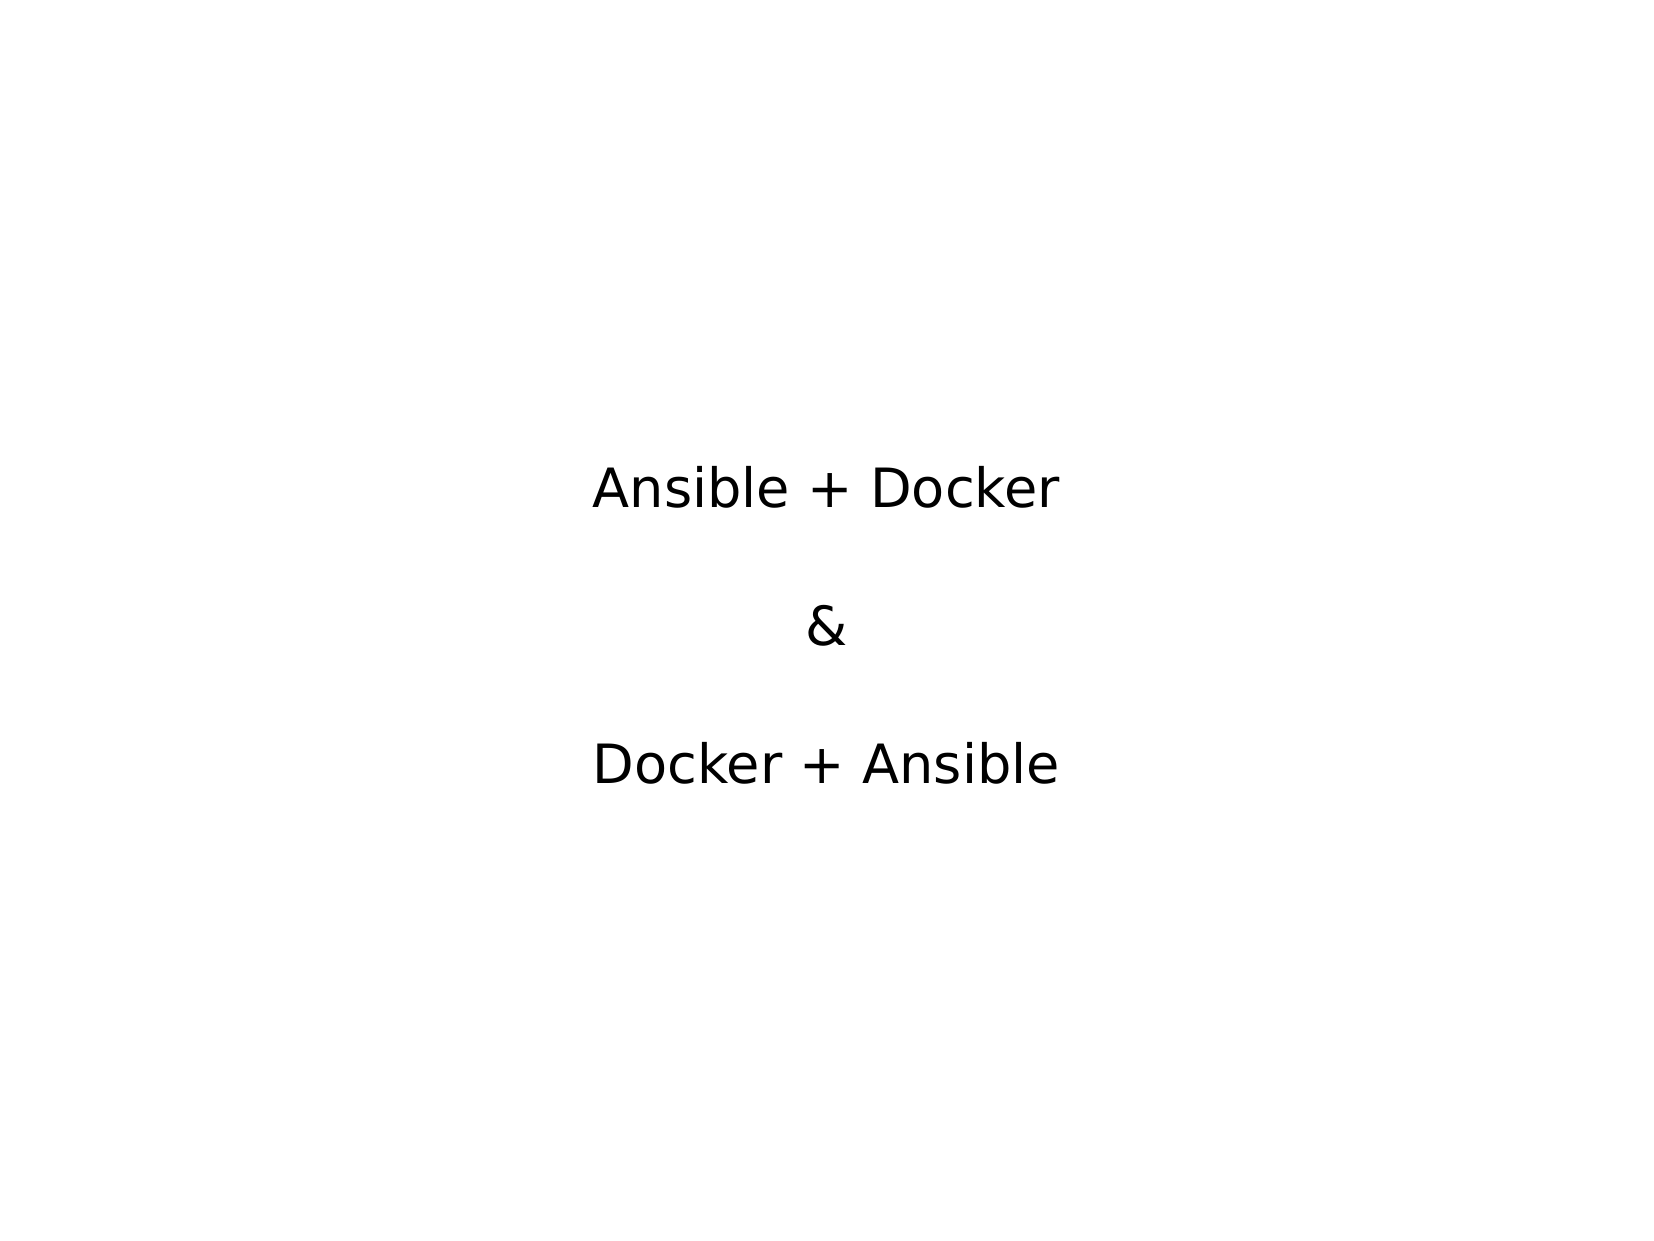

Ansible + Docker
&
Docker + Ansible